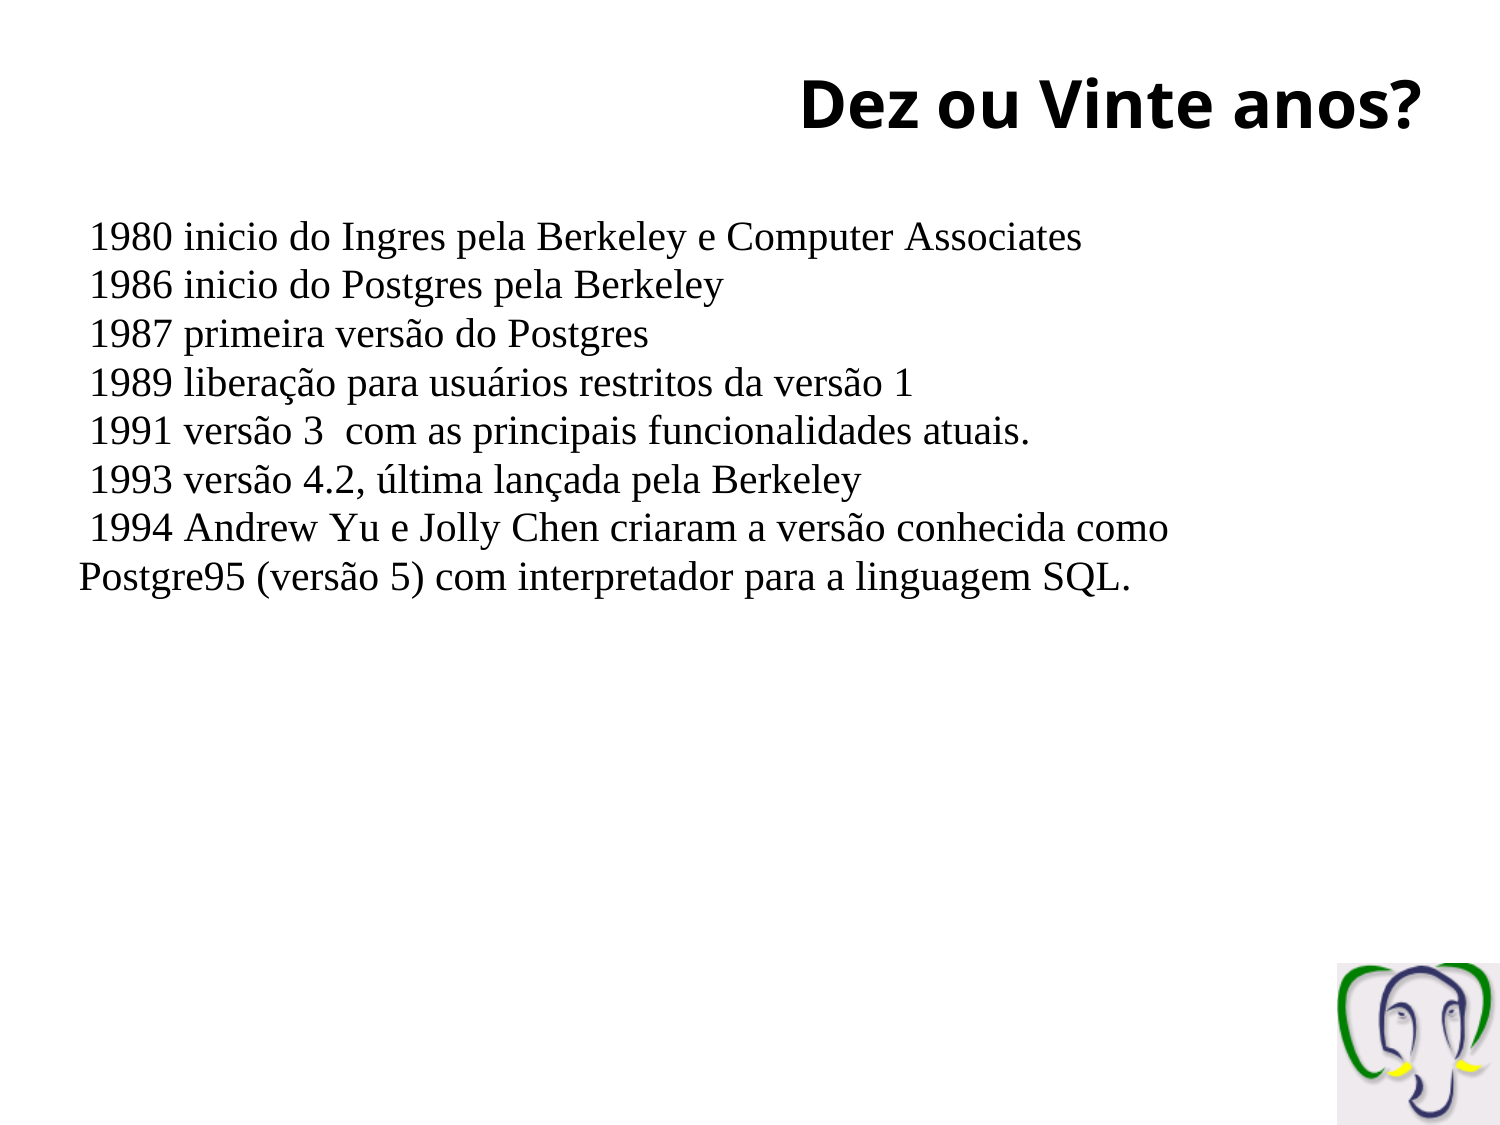

Dez ou Vinte anos?
 1980 inicio do Ingres pela Berkeley e Computer Associates
 1986 inicio do Postgres pela Berkeley
 1987 primeira versão do Postgres
 1989 liberação para usuários restritos da versão 1
 1991 versão 3 com as principais funcionalidades atuais.
 1993 versão 4.2, última lançada pela Berkeley
 1994 Andrew Yu e Jolly Chen criaram a versão conhecida como Postgre95 (versão 5) com interpretador para a linguagem SQL.